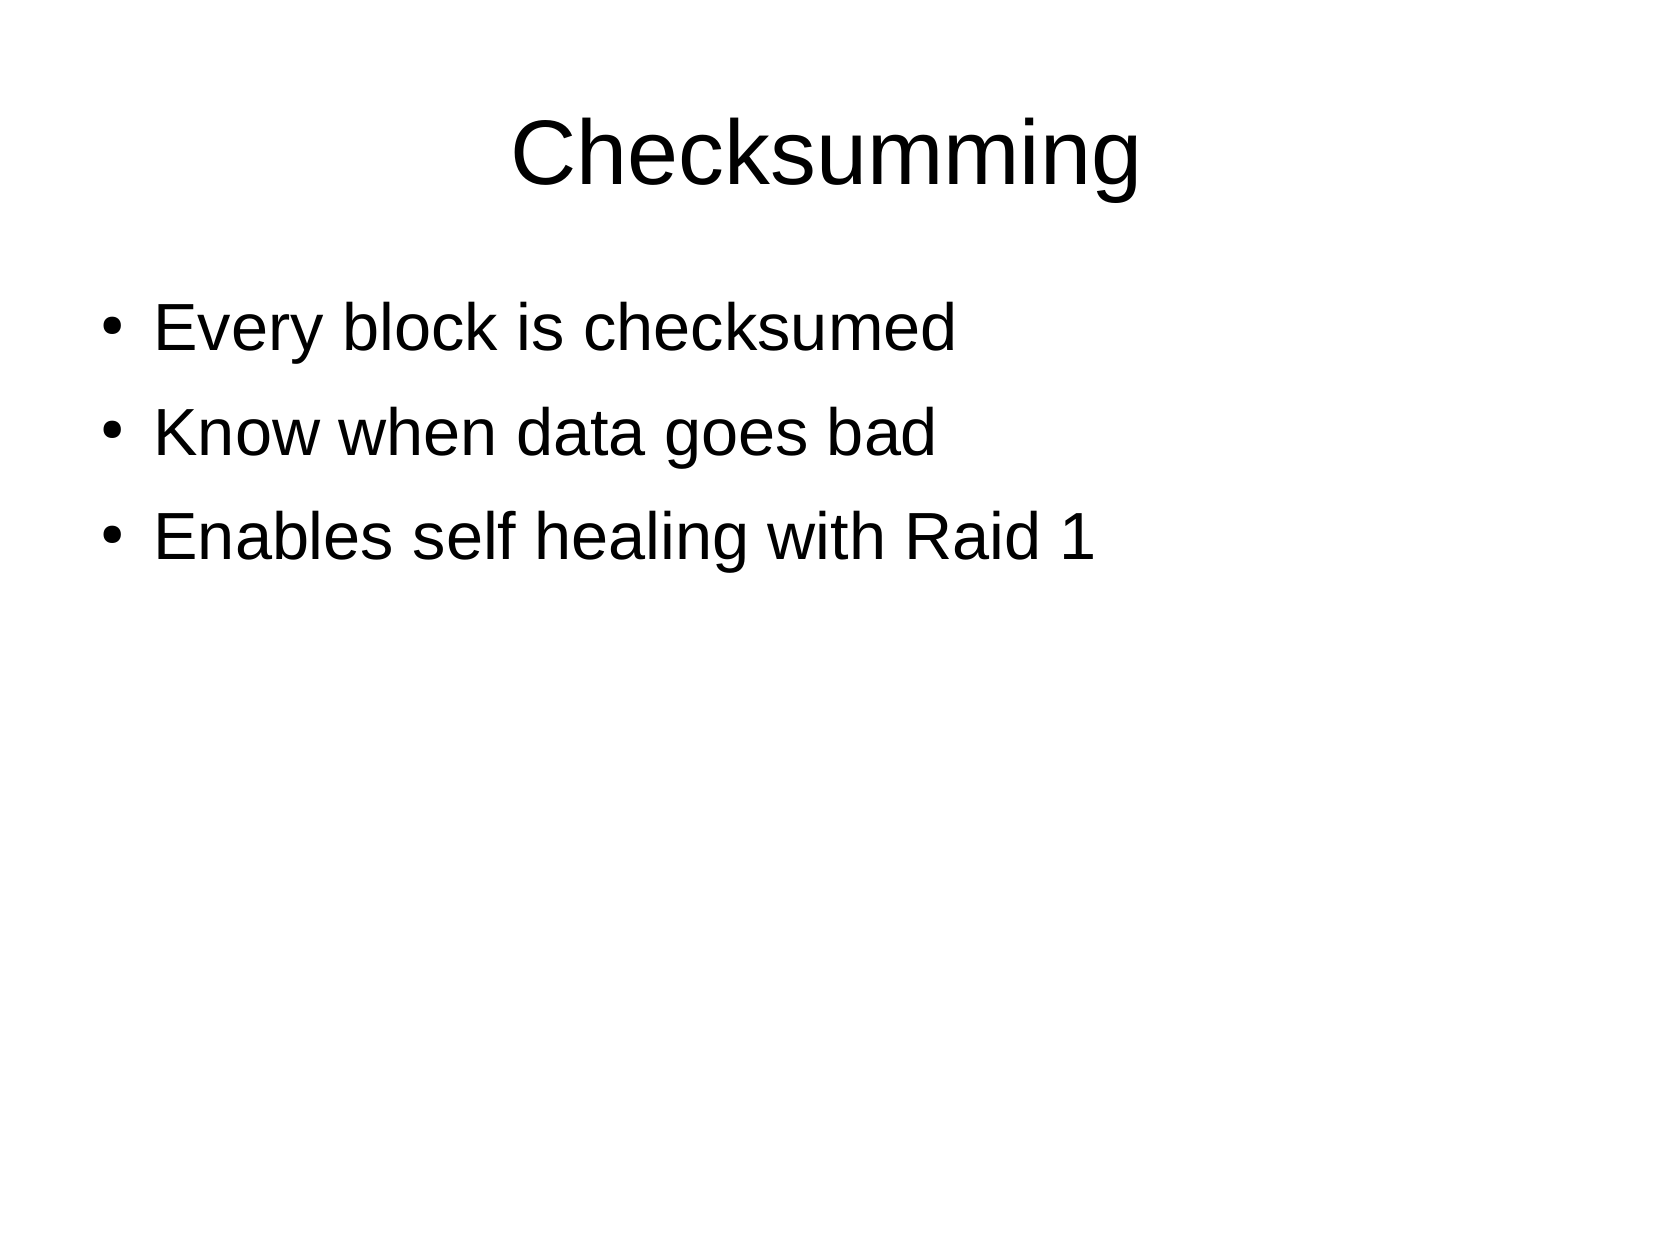

# Checksumming
Every block is checksumed
Know when data goes bad
Enables self healing with Raid 1